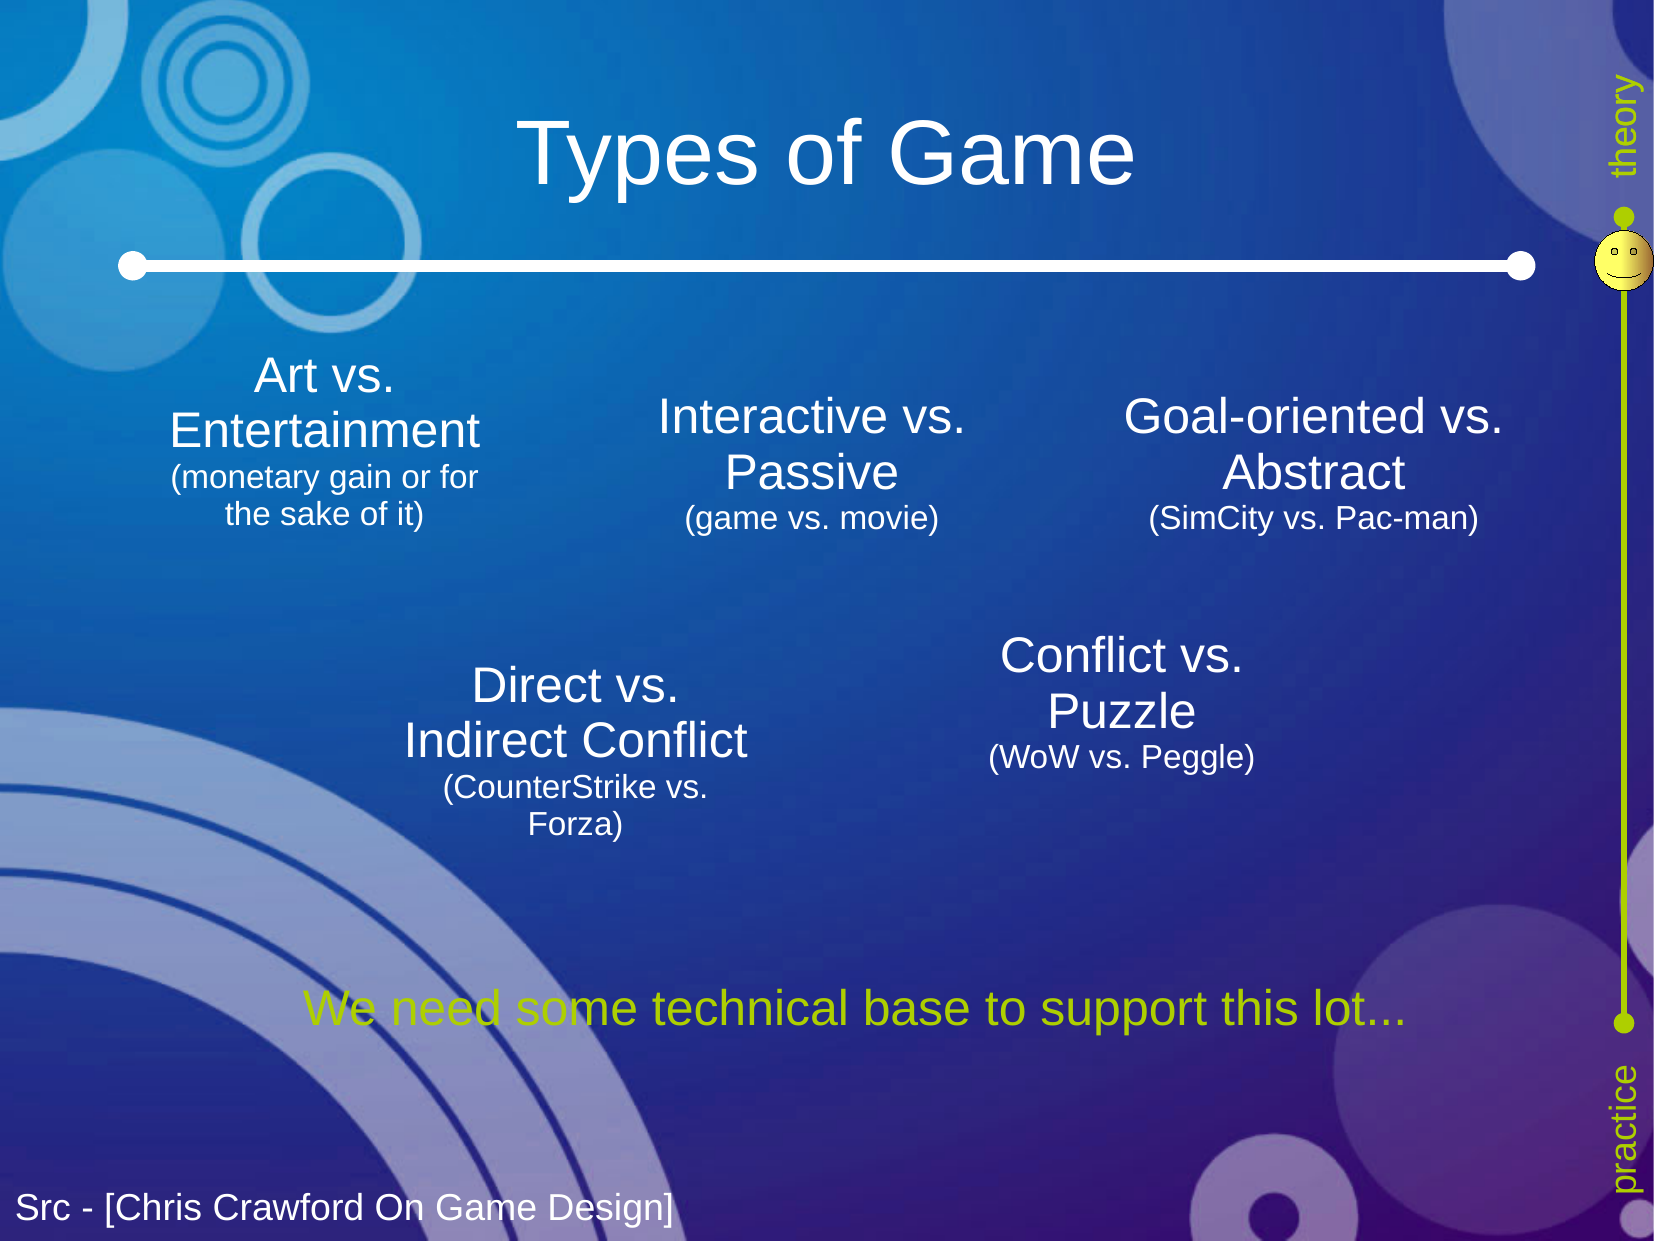

# Types of Game
Art vs. Entertainment
(monetary gain or for the sake of it)
Interactive vs. Passive
(game vs. movie)
Goal-oriented vs. Abstract
(SimCity vs. Pac-man)
Conflict vs. Puzzle
(WoW vs. Peggle)
Direct vs. Indirect Conflict
(CounterStrike vs. Forza)
We need some technical base to support this lot...
Src - [Chris Crawford On Game Design]